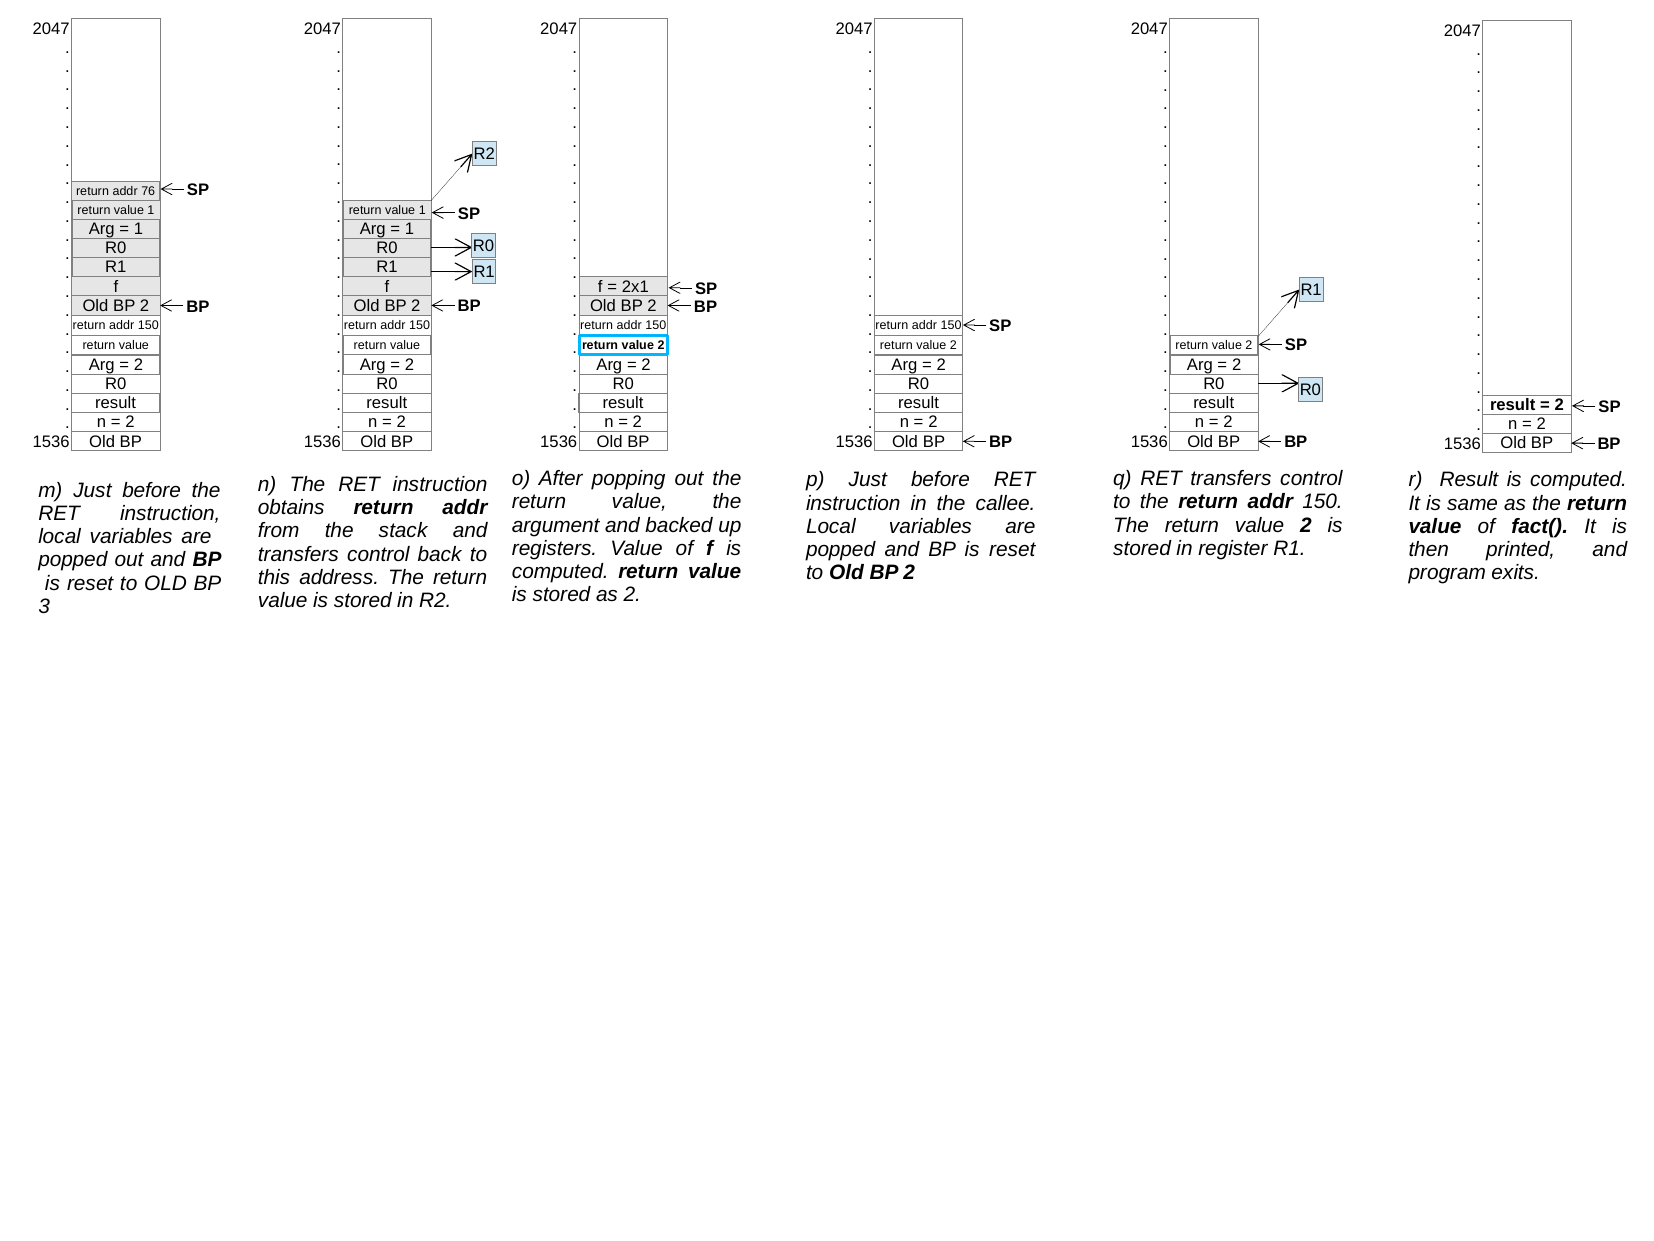

2047
.
.
.
.
.
.
.
.
.
.
.
.
.
.
.
.
.
.
.
.
.
1536
2047
.
.
.
.
.
.
.
.
.
.
.
.
.
.
.
.
.
.
.
.
.
1536
2047
.
.
.
.
.
.
.
.
.
.
.
.
.
.
.
.
.
.
.
.
.
1536
2047
.
.
.
.
.
.
.
.
.
.
.
.
.
.
.
.
.
.
.
.
.
1536
2047
.
.
.
.
.
.
.
.
.
.
.
.
.
.
.
.
.
.
.
.
.
1536
2047
.
.
.
.
.
.
.
.
.
.
.
.
.
.
.
.
.
.
.
.
.
1536
R2
SP
return addr 76
SP
return value 1
return value 1
Arg = 1
Arg = 1
R0
R0
R0
R1
R1
R1
SP
f
f
f = 2x1
R1
BP
BP
BP
Old BP 2
Old BP 2
Old BP 2
SP
return addr 150
return addr 150
return addr 150
return addr 150
SP
return value
return value
return value 2
return value 2
return value 2
Arg = 2
Arg = 2
Arg = 2
Arg = 2
Arg = 2
R0
R0
R0
R0
R0
R0
SP
result
result
result
result
result
result = 2
n = 2
n = 2
n = 2
n = 2
n = 2
n = 2
BP
BP
BP
Old BP
Old BP
Old BP
Old BP
Old BP
Old BP
o) After popping out the return value, the argument and backed up registers. Value of f is computed. return value is stored as 2.
q) RET transfers control to the return addr 150. The return value 2 is stored in register R1.
p) Just before RET instruction in the callee. Local variables are popped and BP is reset to Old BP 2
r) Result is computed. It is same as the return value of fact(). It is then printed, and program exits.
n) The RET instruction obtains return addr from the stack and transfers control back to this address. The return value is stored in R2.
m) Just before the RET instruction, local variables are popped out and BP is reset to OLD BP 3